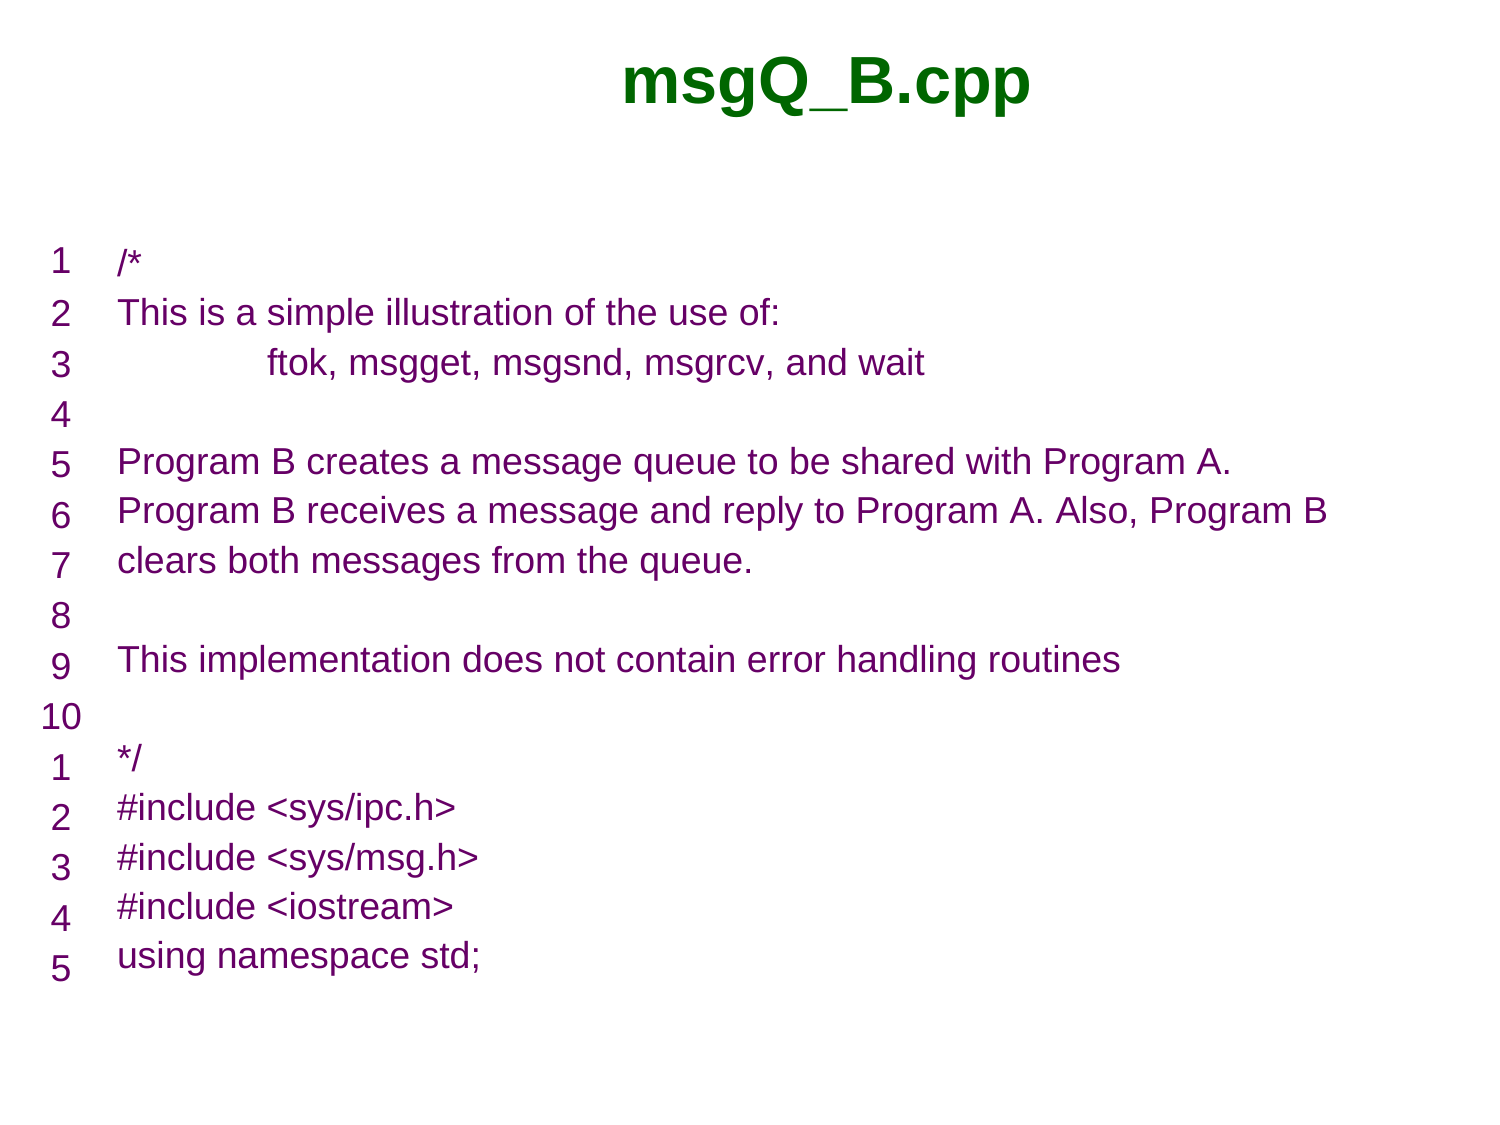

# msgQ_B.cpp
/*
This is a simple illustration of the use of:
	ftok, msgget, msgsnd, msgrcv, and wait
Program B creates a message queue to be shared with Program A.
Program B receives a message and reply to Program A. Also, Program B clears both messages from the queue.
This implementation does not contain error handling routines
*/
#include <sys/ipc.h>
#include <sys/msg.h>
#include <iostream>
using namespace std;
1
2
3
4
5
6
7
8
9
10
1
2
3
4
5